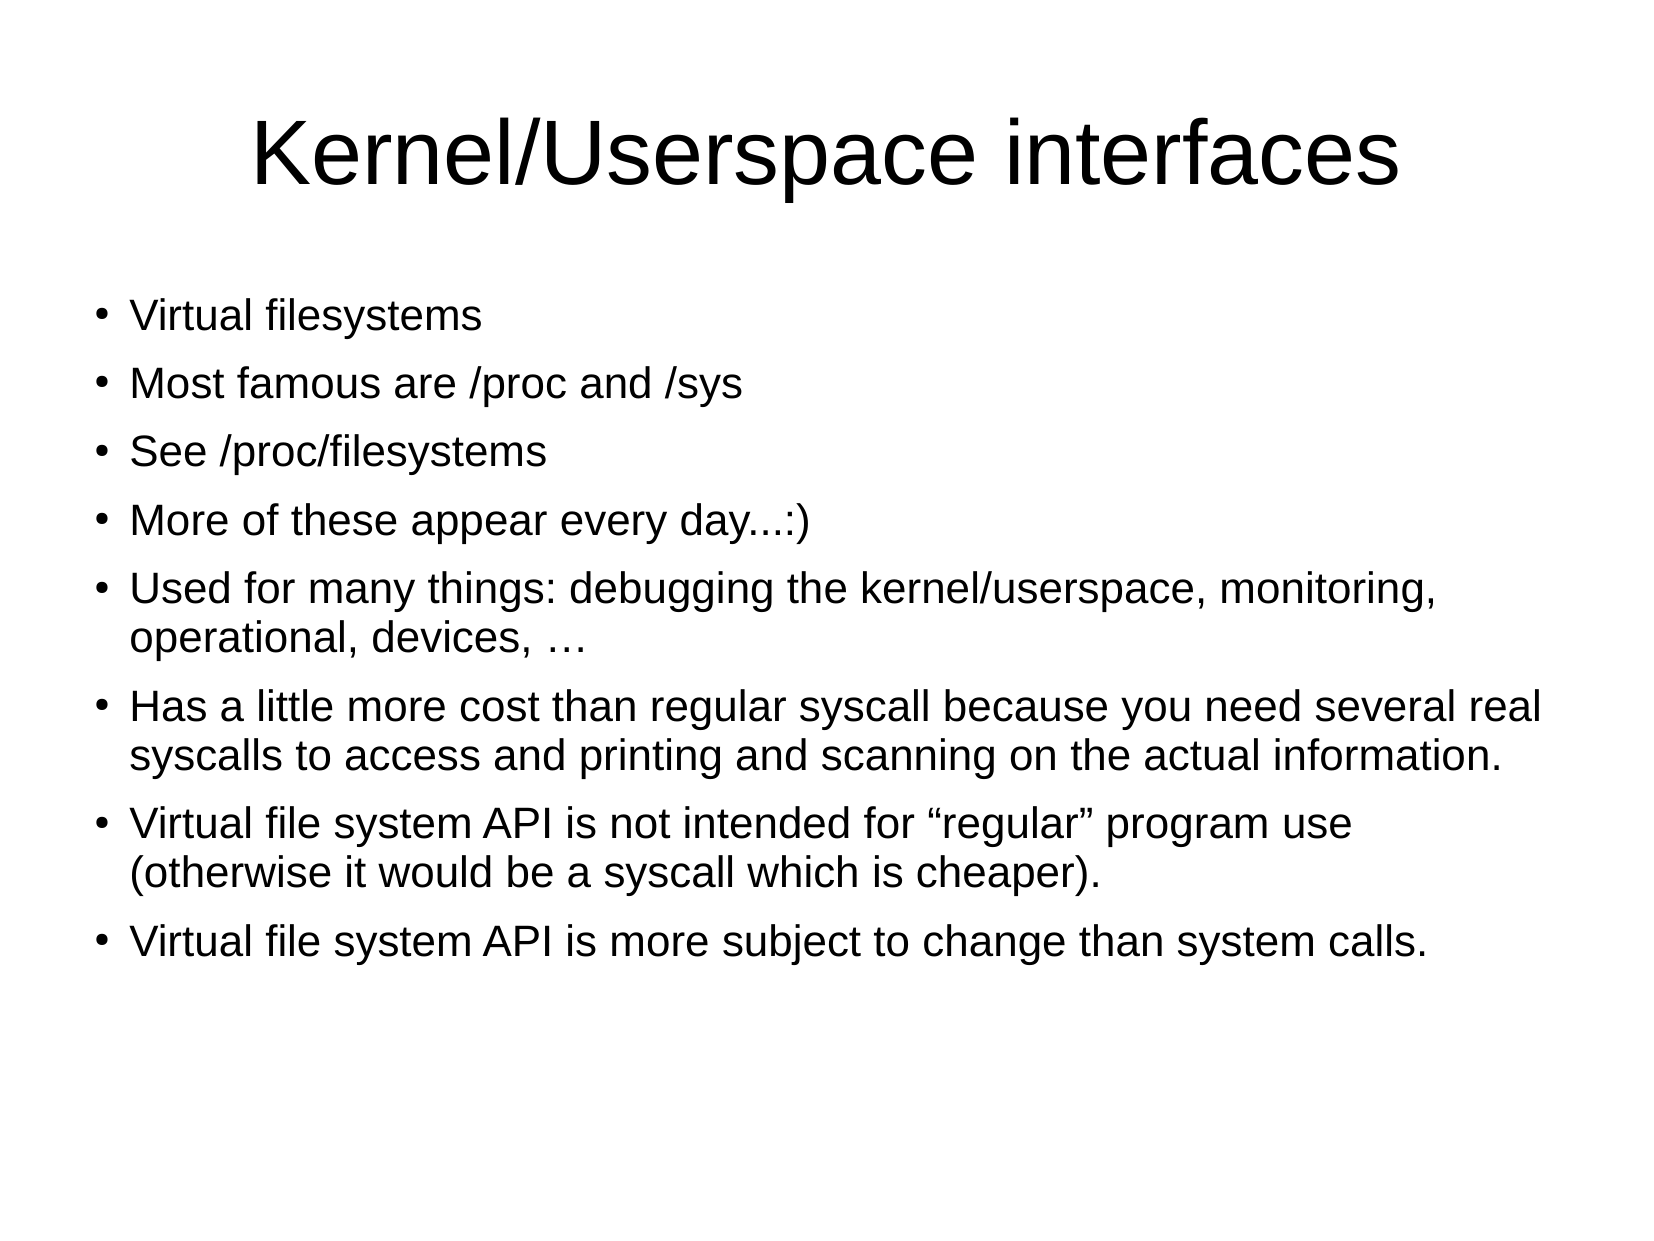

# Kernel/Userspace interfaces
Virtual filesystems
Most famous are /proc and /sys
See /proc/filesystems
More of these appear every day...:)
Used for many things: debugging the kernel/userspace, monitoring, operational, devices, …
Has a little more cost than regular syscall because you need several real syscalls to access and printing and scanning on the actual information.
Virtual file system API is not intended for “regular” program use (otherwise it would be a syscall which is cheaper).
Virtual file system API is more subject to change than system calls.